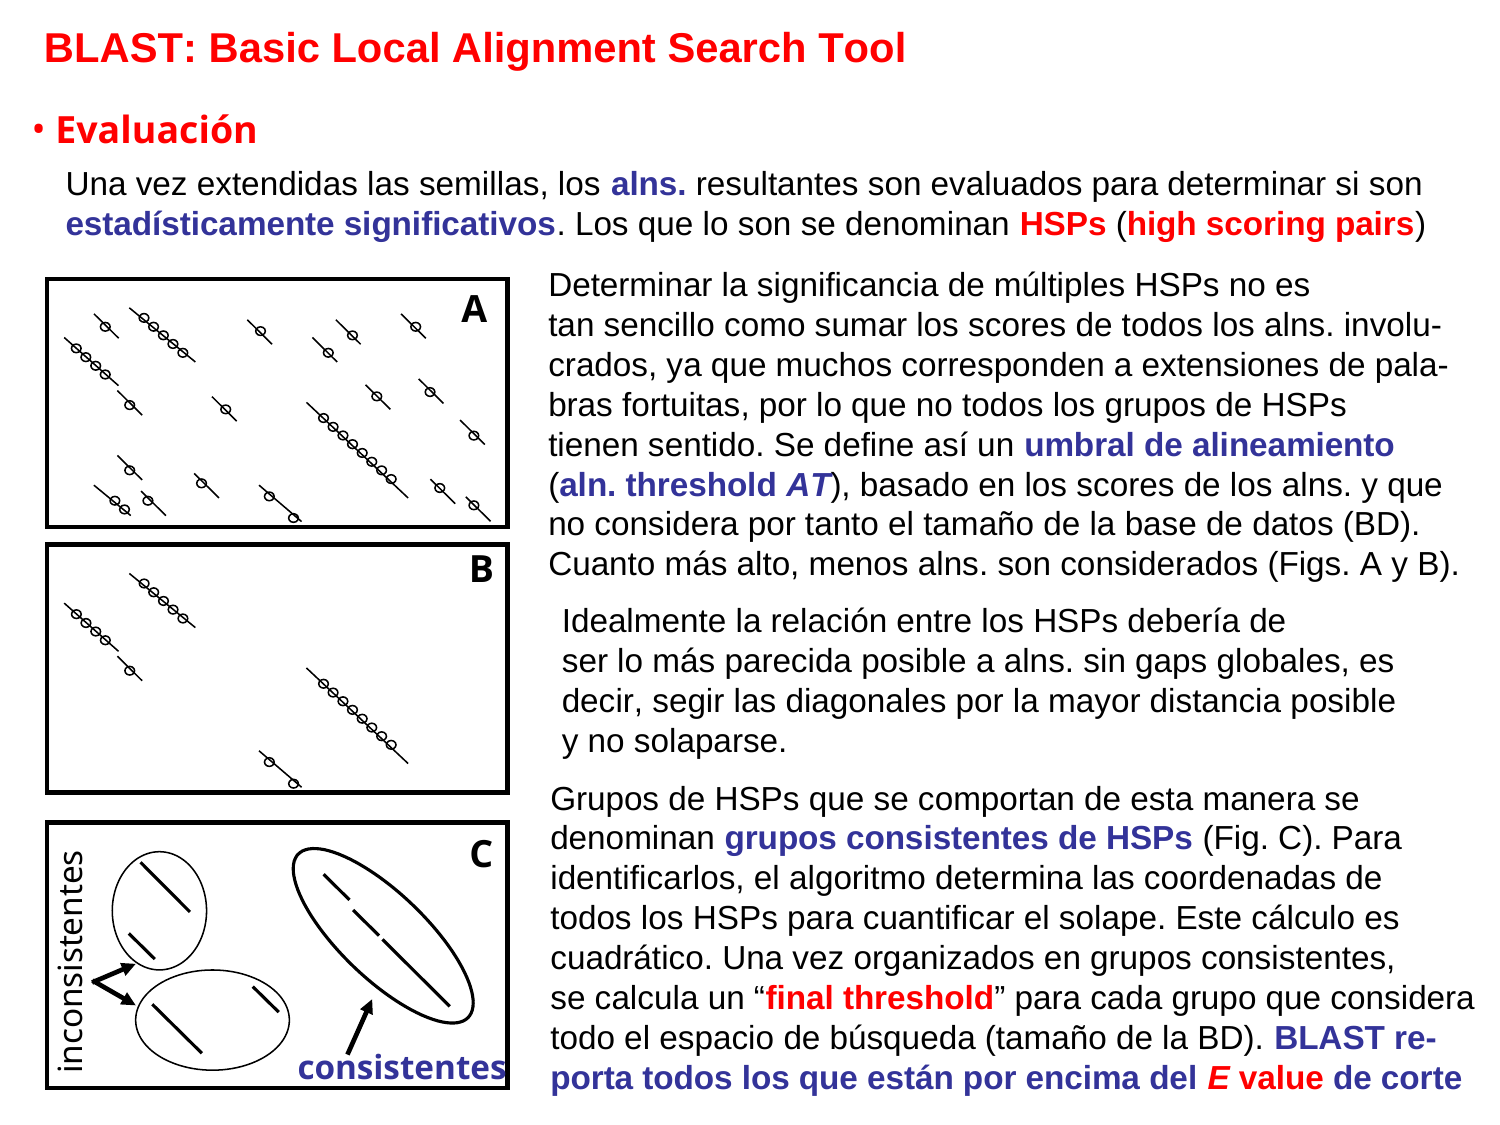

BLAST: Basic Local Alignment Search Tool
 Evaluación
Una vez extendidas las semillas, los alns. resultantes son evaluados para determinar si son
estadísticamente significativos. Los que lo son se denominan HSPs (high scoring pairs)
Determinar la significancia de múltiples HSPs no es
tan sencillo como sumar los scores de todos los alns. involu-
crados, ya que muchos corresponden a extensiones de pala-
bras fortuitas, por lo que no todos los grupos de HSPs
tienen sentido. Se define así un umbral de alineamiento
(aln. threshold AT), basado en los scores de los alns. y que
no considera por tanto el tamaño de la base de datos (BD).
Cuanto más alto, menos alns. son considerados (Figs. A y B).
A
B
Idealmente la relación entre los HSPs debería de
ser lo más parecida posible a alns. sin gaps globales, es
decir, segir las diagonales por la mayor distancia posible
y no solaparse.
Grupos de HSPs que se comportan de esta manera se
denominan grupos consistentes de HSPs (Fig. C). Para
identificarlos, el algoritmo determina las coordenadas de
todos los HSPs para cuantificar el solape. Este cálculo es
cuadrático. Una vez organizados en grupos consistentes,
se calcula un “final threshold” para cada grupo que considera
todo el espacio de búsqueda (tamaño de la BD). BLAST re-
porta todos los que están por encima del E value de corte
C
inconsistentes
consistentes